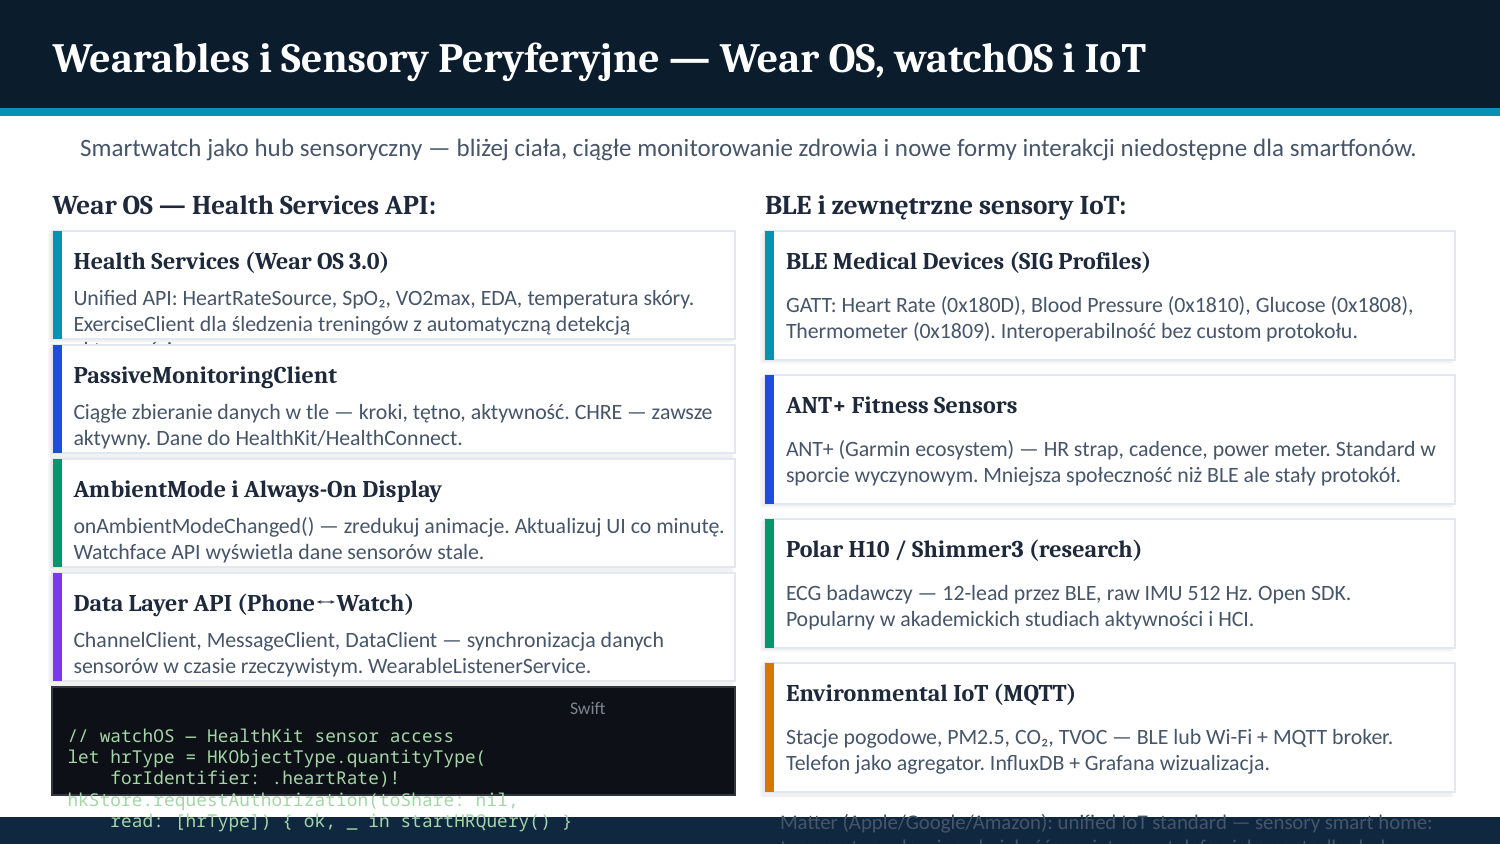

Wearables i Sensory Peryferyjne — Wear OS, watchOS i IoT
Smartwatch jako hub sensoryczny — bliżej ciała, ciągłe monitorowanie zdrowia i nowe formy interakcji niedostępne dla smartfonów.
Wear OS — Health Services API:
BLE i zewnętrzne sensory IoT:
Health Services (Wear OS 3.0)
BLE Medical Devices (SIG Profiles)
Unified API: HeartRateSource, SpO₂, VO2max, EDA, temperatura skóry. ExerciseClient dla śledzenia treningów z automatyczną detekcją aktywności.
GATT: Heart Rate (0x180D), Blood Pressure (0x1810), Glucose (0x1808), Thermometer (0x1809). Interoperabilność bez custom protokołu.
PassiveMonitoringClient
ANT+ Fitness Sensors
Ciągłe zbieranie danych w tle — kroki, tętno, aktywność. CHRE — zawsze aktywny. Dane do HealthKit/HealthConnect.
ANT+ (Garmin ecosystem) — HR strap, cadence, power meter. Standard w sporcie wyczynowym. Mniejsza społeczność niż BLE ale stały protokół.
AmbientMode i Always-On Display
onAmbientModeChanged() — zredukuj animacje. Aktualizuj UI co minutę. Watchface API wyświetla dane sensorów stale.
Polar H10 / Shimmer3 (research)
ECG badawczy — 12-lead przez BLE, raw IMU 512 Hz. Open SDK. Popularny w akademickich studiach aktywności i HCI.
Data Layer API (Phone↔Watch)
ChannelClient, MessageClient, DataClient — synchronizacja danych sensorów w czasie rzeczywistym. WearableListenerService.
Environmental IoT (MQTT)
Swift
Stacje pogodowe, PM2.5, CO₂, TVOC — BLE lub Wi-Fi + MQTT broker. Telefon jako agregator. InfluxDB + Grafana wizualizacja.
// watchOS — HealthKit sensor access
let hrType = HKObjectType.quantityType(
 forIdentifier: .heartRate)!
hkStore.requestAuthorization(toShare: nil,
 read: [hrType]) { ok, _ in startHRQuery() }
Matter (Apple/Google/Amazon): unified IoT standard — sensory smart home: temperatura, drzwi, ruch, jakość powietrza — telefon jako controller hub.